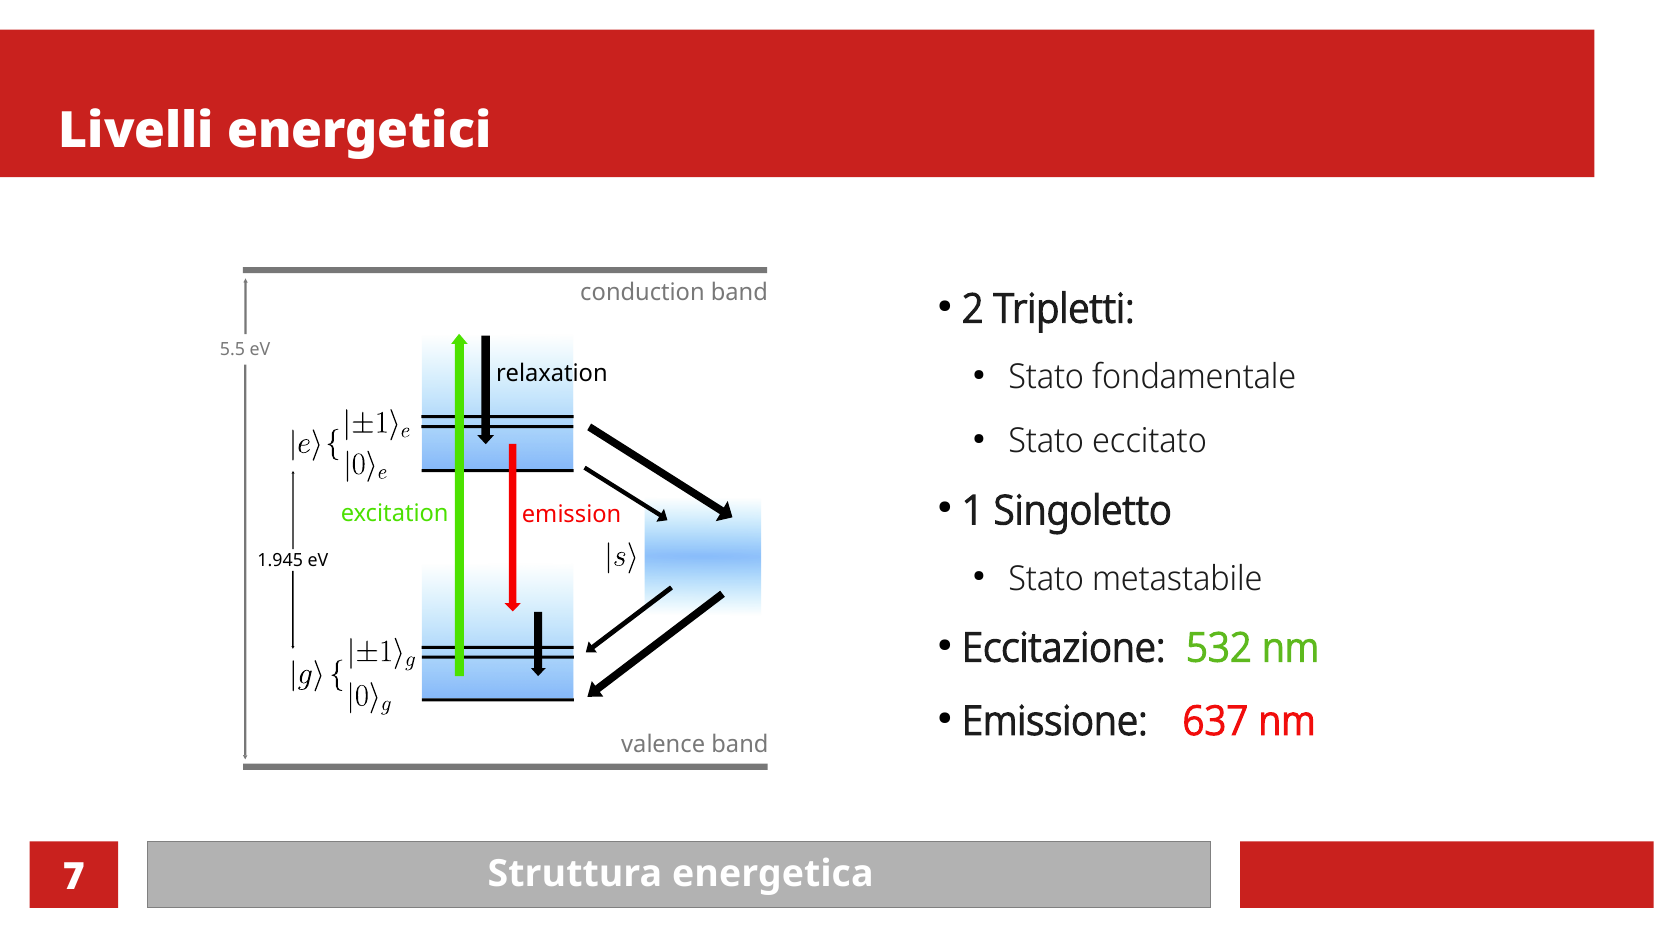

# Livelli energetici
 2 Tripletti:
Stato fondamentale
Stato eccitato
 1 Singoletto
Stato metastabile
 Eccitazione: 532 nm
 Emissione:	 637 nm
Struttura energetica
7